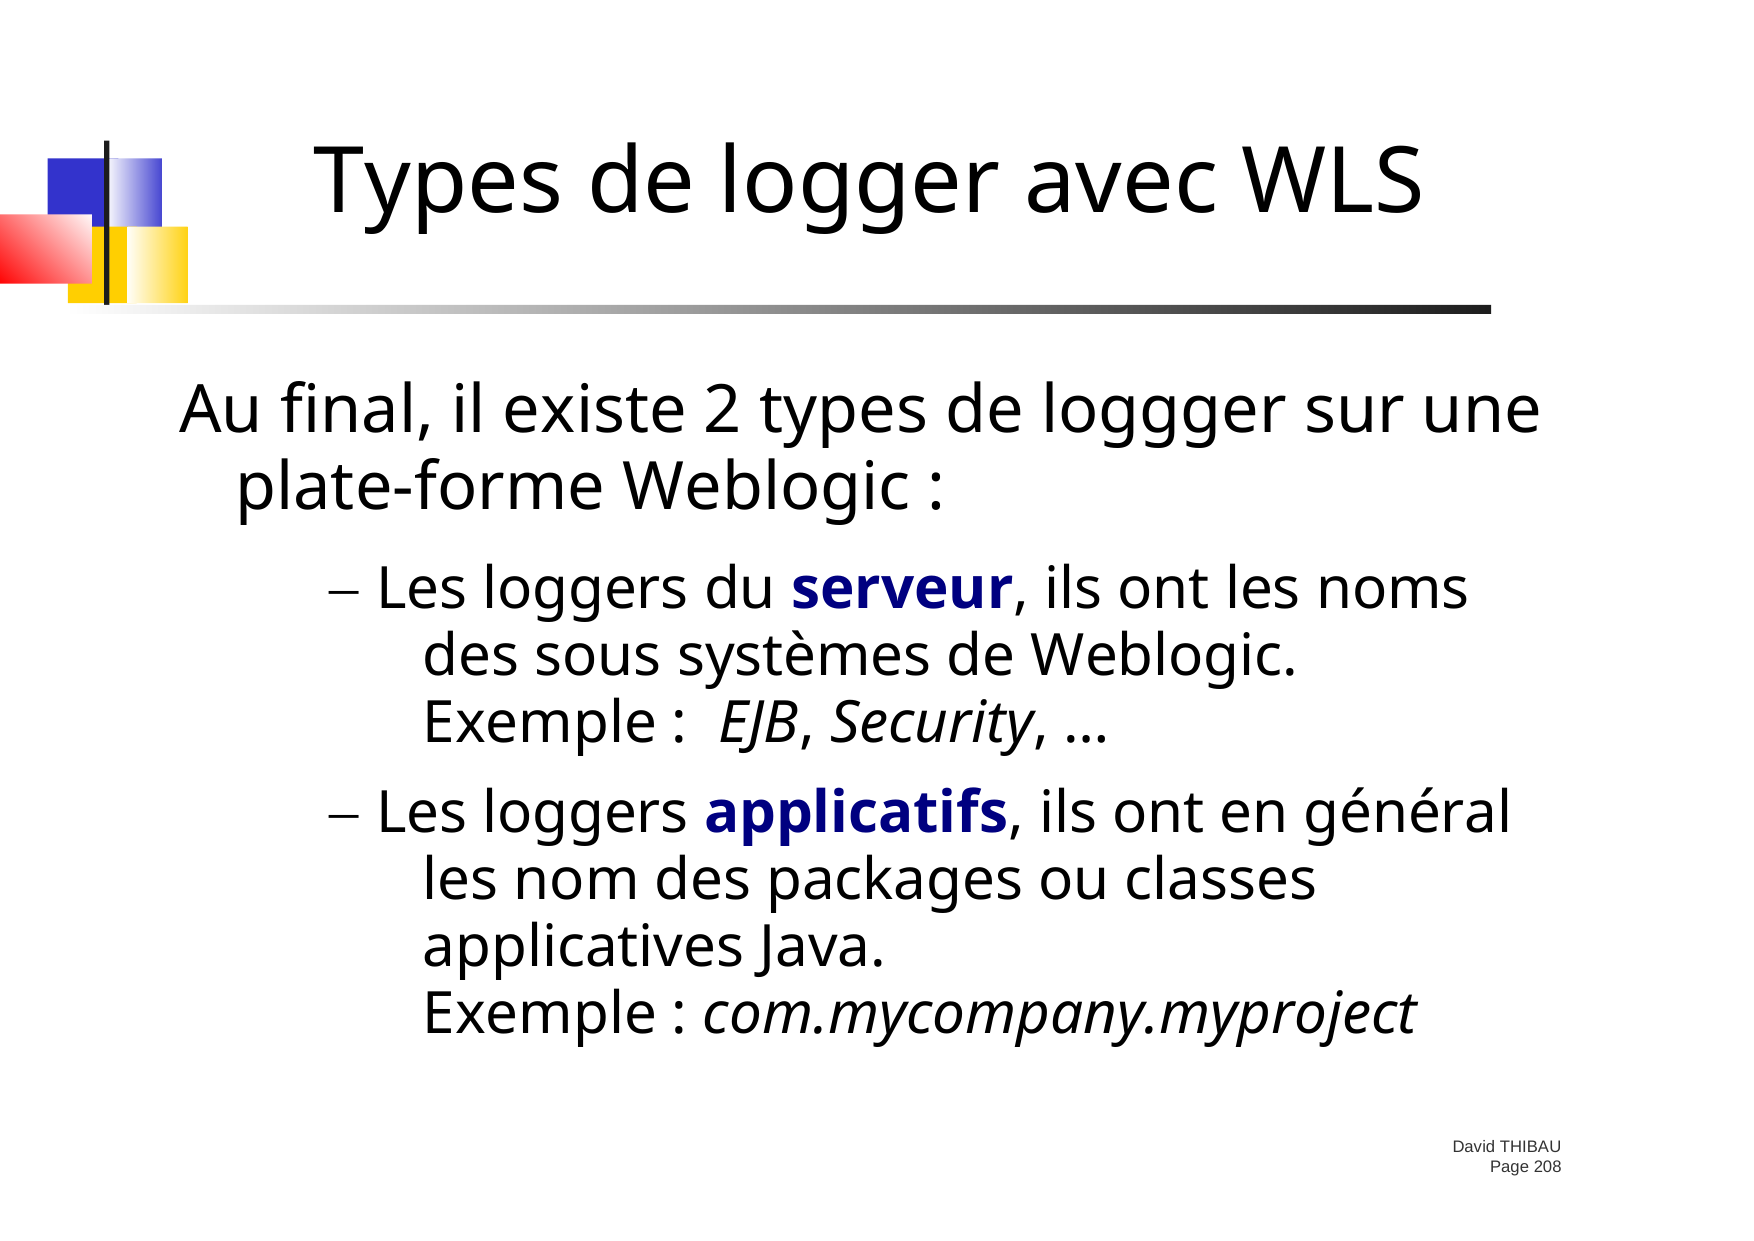

# Types de logger avec WLS
Au final, il existe 2 types de loggger sur une plate-forme Weblogic :
Les loggers du serveur, ils ont les noms des sous systèmes de Weblogic.
Exemple : EJB, Security, …
Les loggers applicatifs, ils ont en général les nom des packages ou classes applicatives Java.
Exemple : com.mycompany.myproject